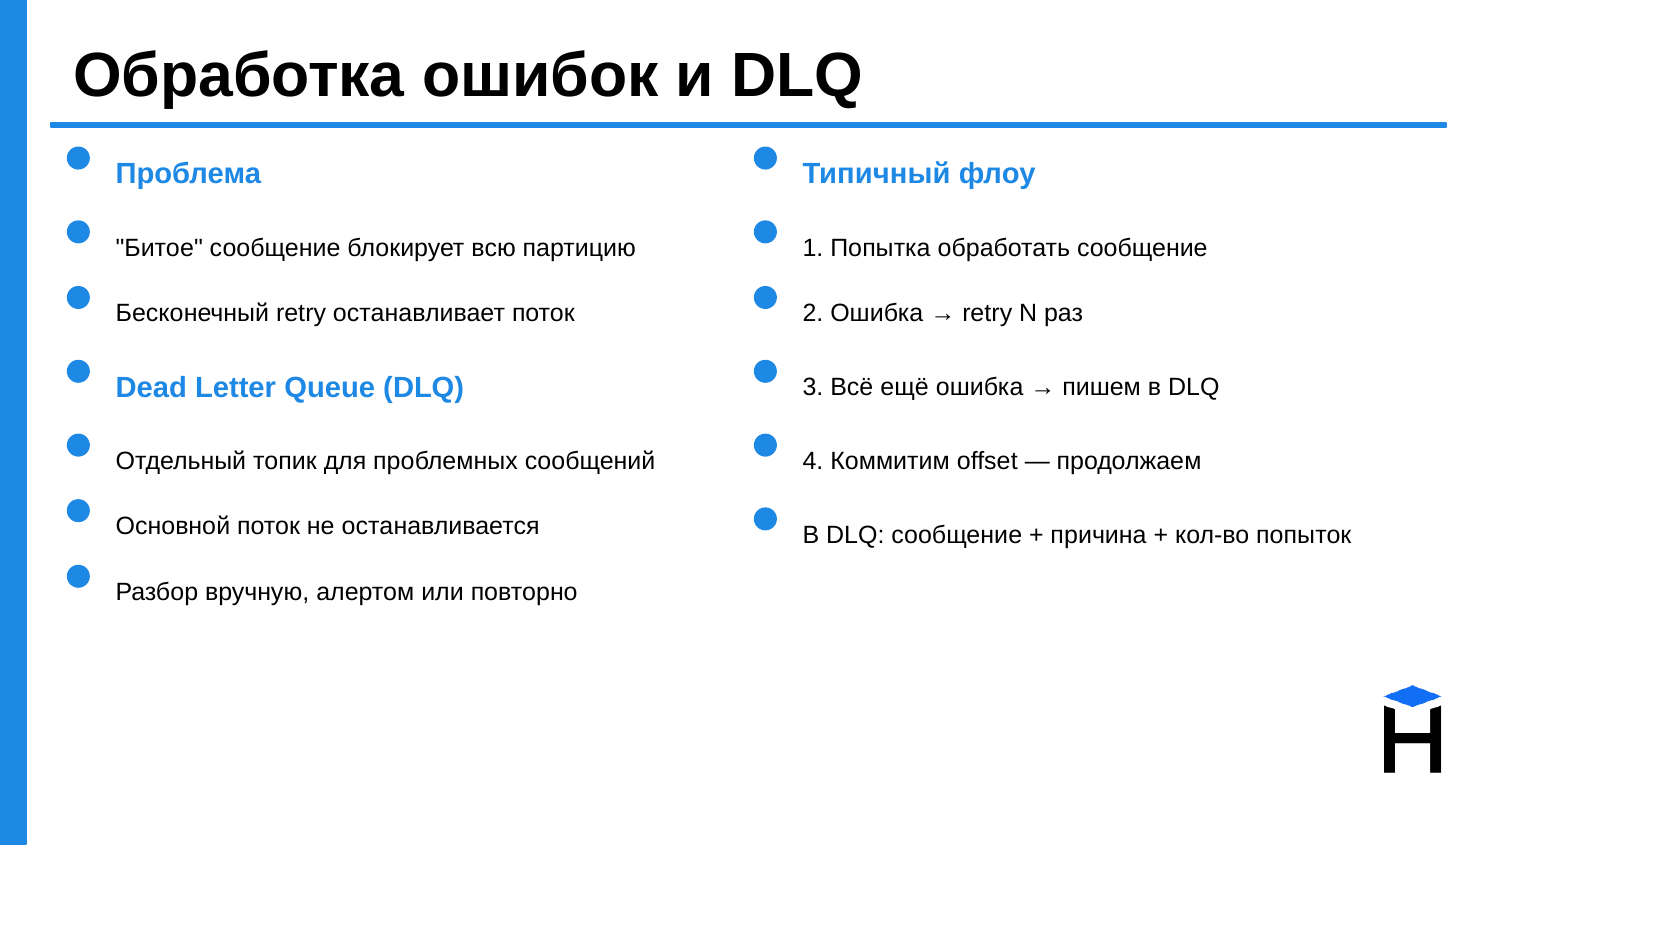

Обработка ошибок и DLQ
Проблема
Типичный флоу
"Битое" сообщение блокирует всю партицию
1. Попытка обработать сообщение
Бесконечный retry останавливает поток
2. Ошибка → retry N раз
Dead Letter Queue (DLQ)
3. Всё ещё ошибка → пишем в DLQ
Отдельный топик для проблемных сообщений
4. Коммитим offset — продолжаем
Основной поток не останавливается
В DLQ: сообщение + причина + кол-во попыток
Разбор вручную, алертом или повторно